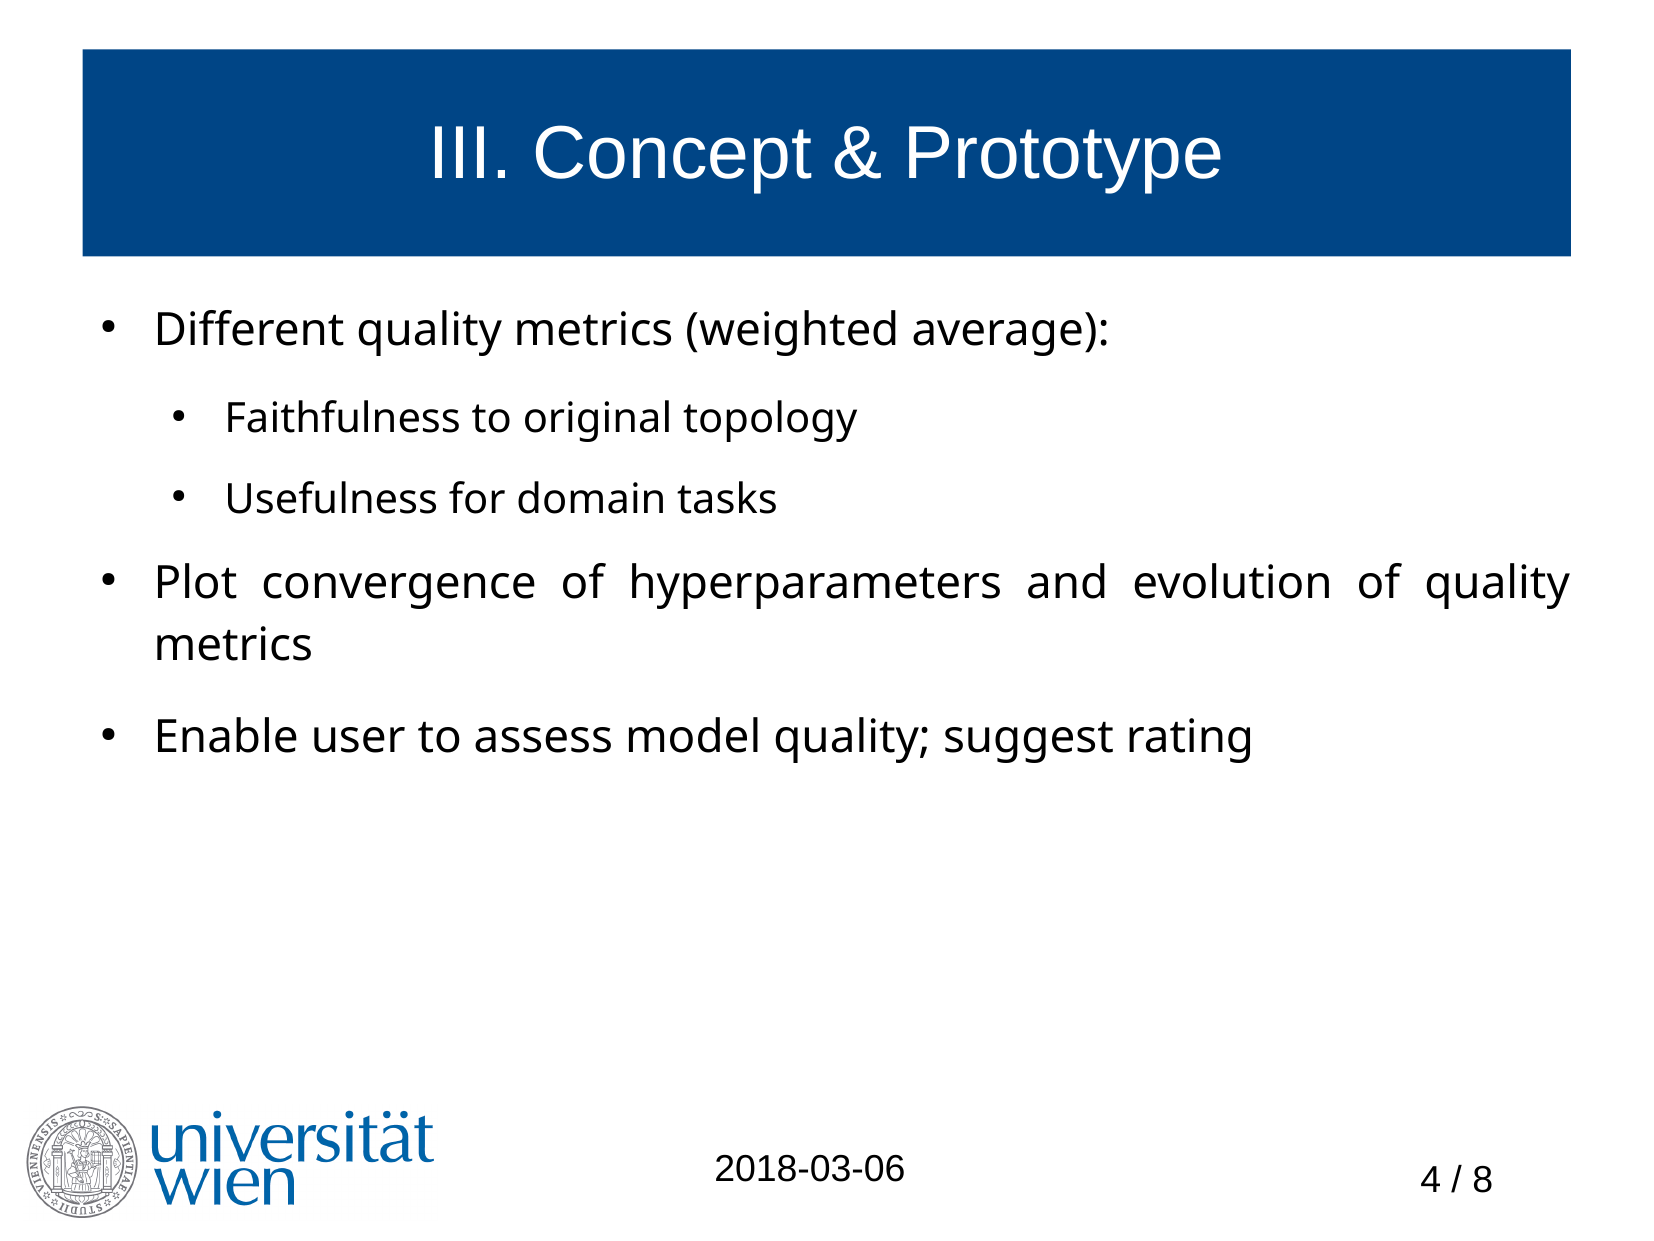

# III. Concept & Prototype
Different quality metrics (weighted average):
Faithfulness to original topology
Usefulness for domain tasks
Plot convergence of hyperparameters and evolution of quality metrics
Enable user to assess model quality; suggest rating